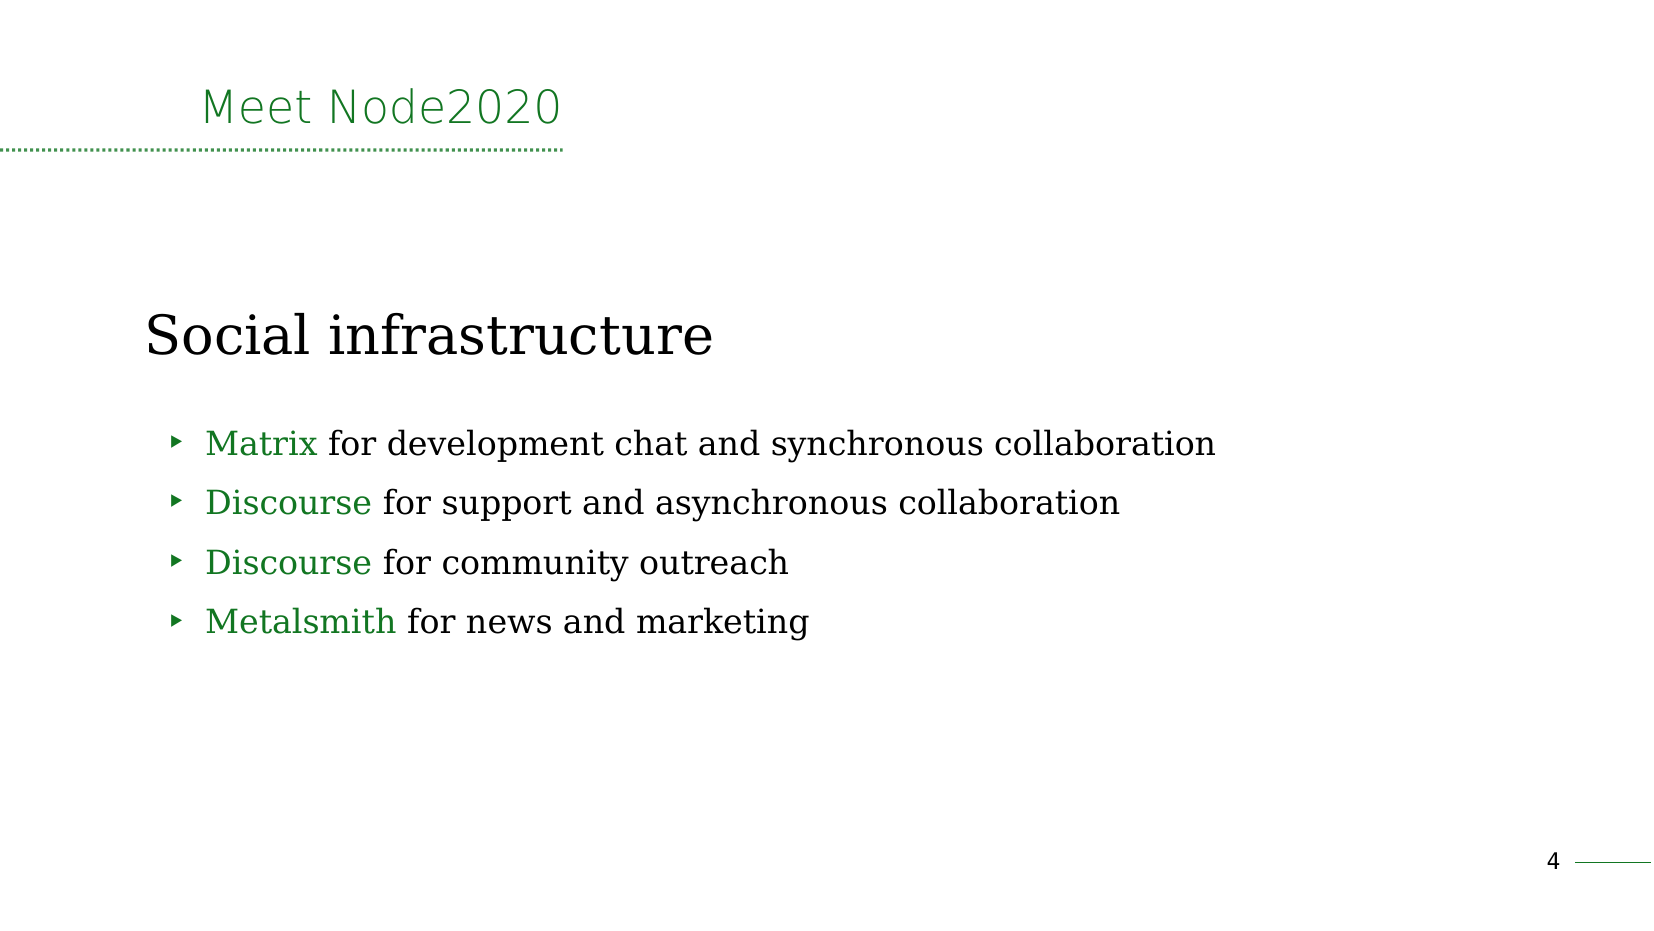

# Meet Node2020
Social infrastructure
Matrix for development chat and synchronous collaboration
Discourse for support and asynchronous collaboration
Discourse for community outreach
Metalsmith for news and marketing